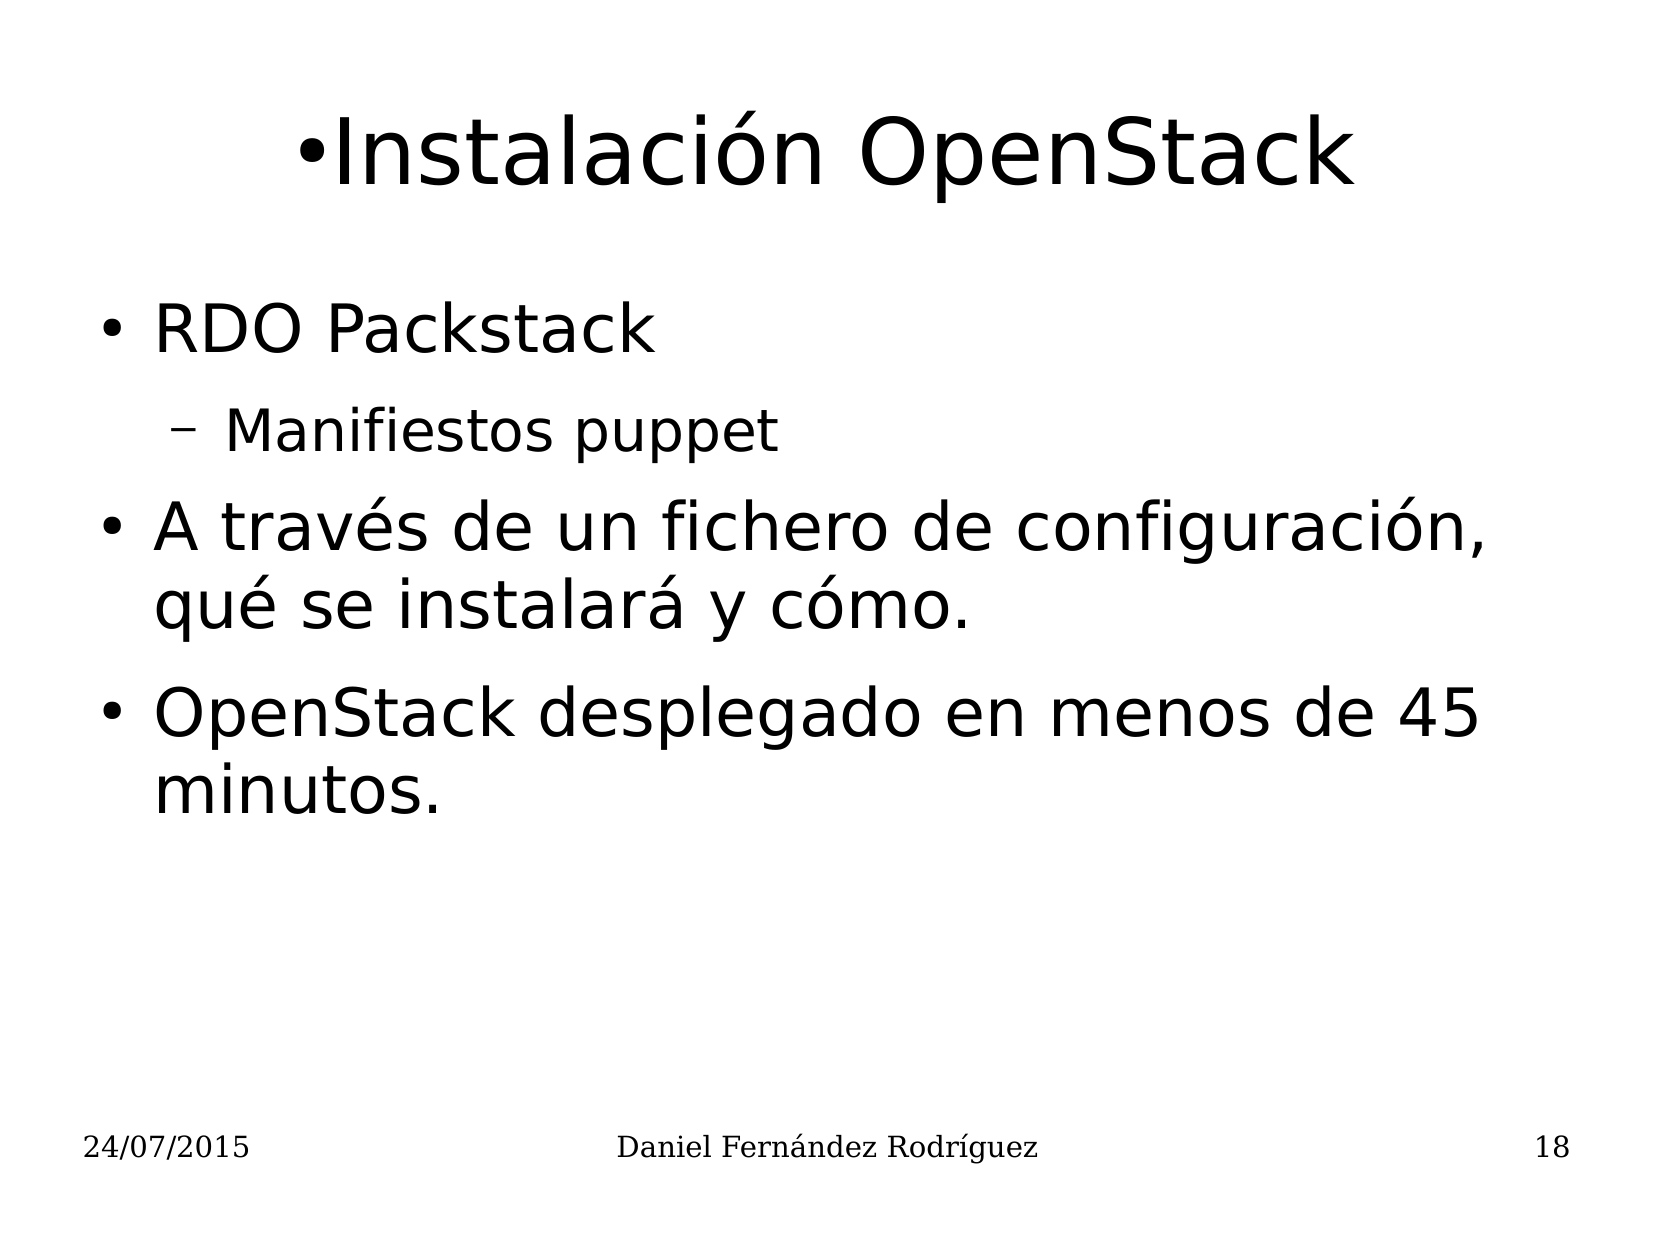

# Instalación OpenStack
RDO Packstack
Manifiestos puppet
A través de un fichero de configuración, qué se instalará y cómo.
OpenStack desplegado en menos de 45 minutos.
24/07/2015
Daniel Fernández Rodríguez
18